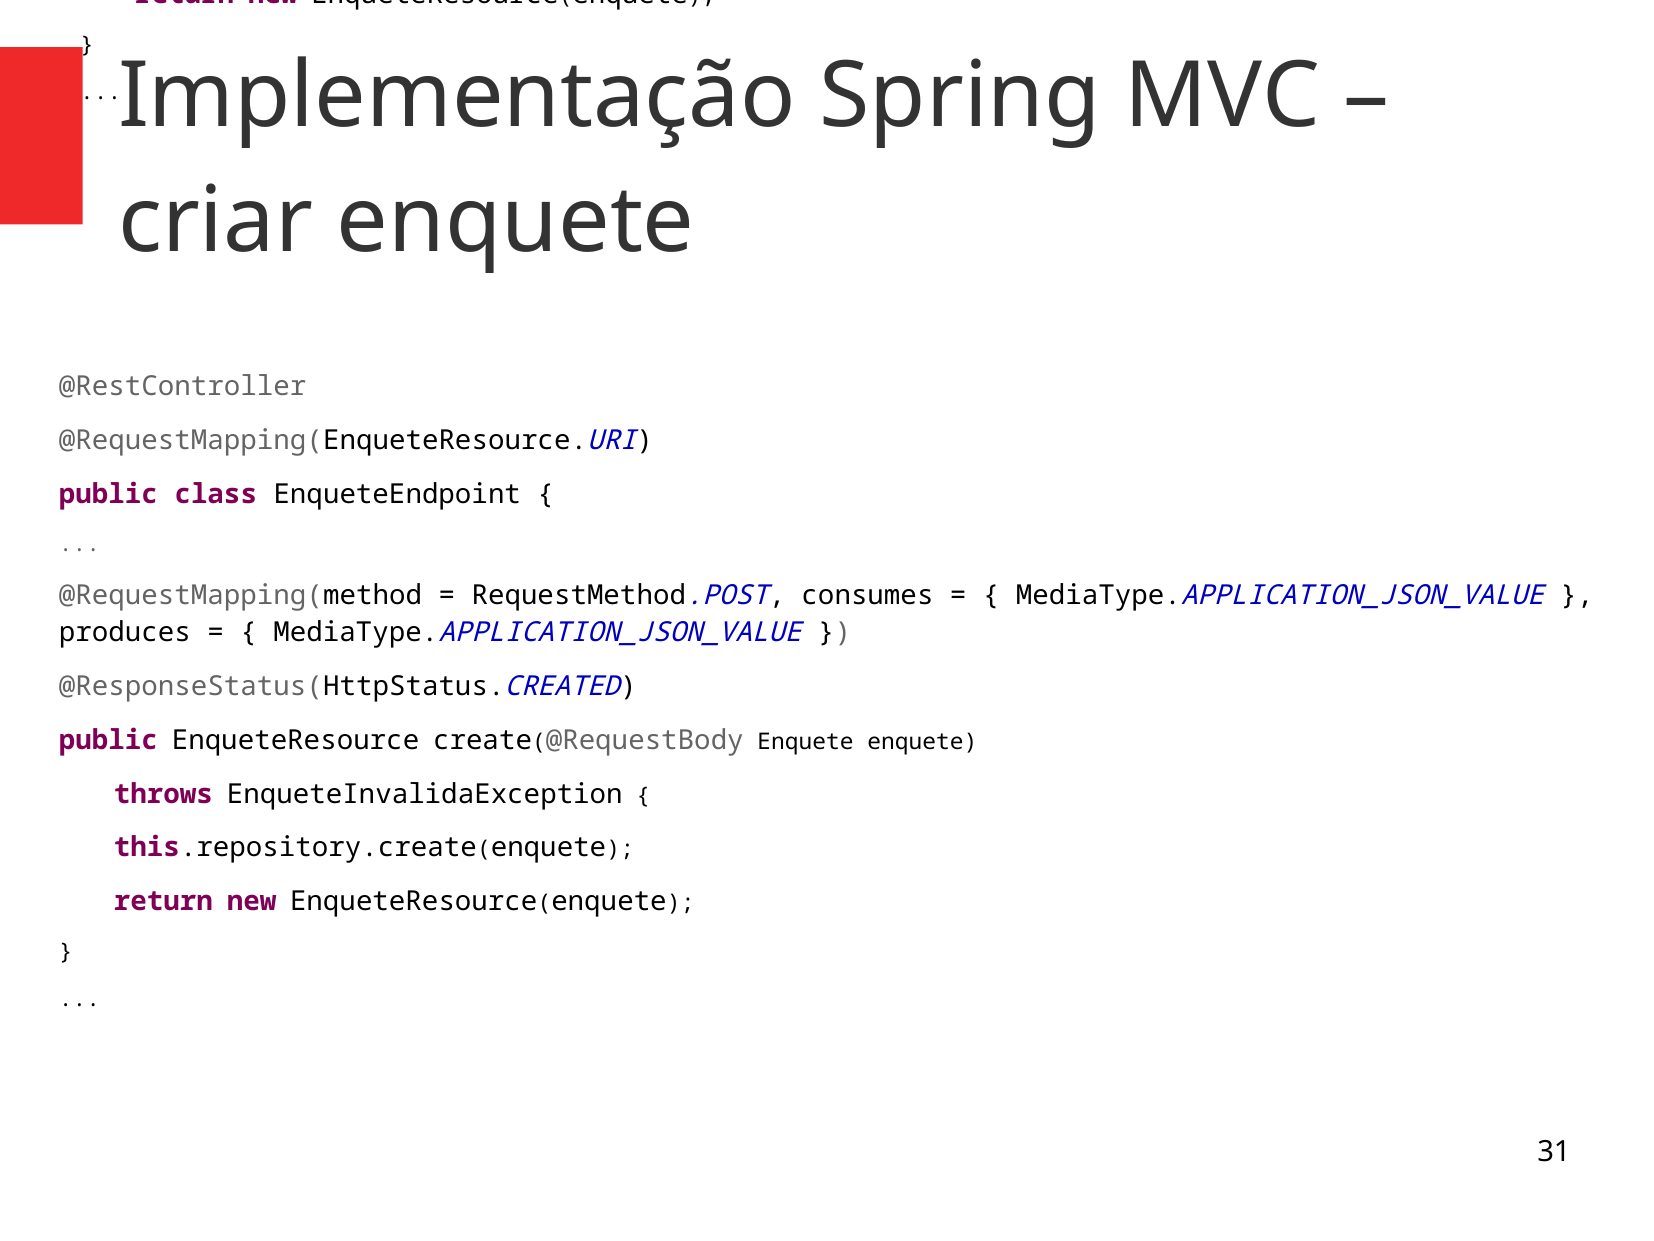

@RestController
@RequestMapping(EnqueteResource.URI)
public class EnqueteEndpoint {
...
@RequestMapping(method = RequestMethod.POST, consumes = { MediaType.APPLICATION_JSON_VALUE }, produces = { MediaType.APPLICATION_JSON_VALUE })
@ResponseStatus(HttpStatus.CREATED)
public EnqueteResource create(@RequestBody Enquete enquete)
 throws EnqueteInvalidaException {
 this.repository.create(enquete);
 return new EnqueteResource(enquete);
}
...
# Implementação Spring MVC – criar enquete
@RestController
@RequestMapping(EnqueteResource.URI)
public class EnqueteEndpoint {
...
@RequestMapping(method = RequestMethod.POST, consumes = { MediaType.APPLICATION_JSON_VALUE }, produces = { MediaType.APPLICATION_JSON_VALUE })
@ResponseStatus(HttpStatus.CREATED)
public EnqueteResource create(@RequestBody Enquete enquete)
 throws EnqueteInvalidaException {
 this.repository.create(enquete);
 return new EnqueteResource(enquete);
}
...
31